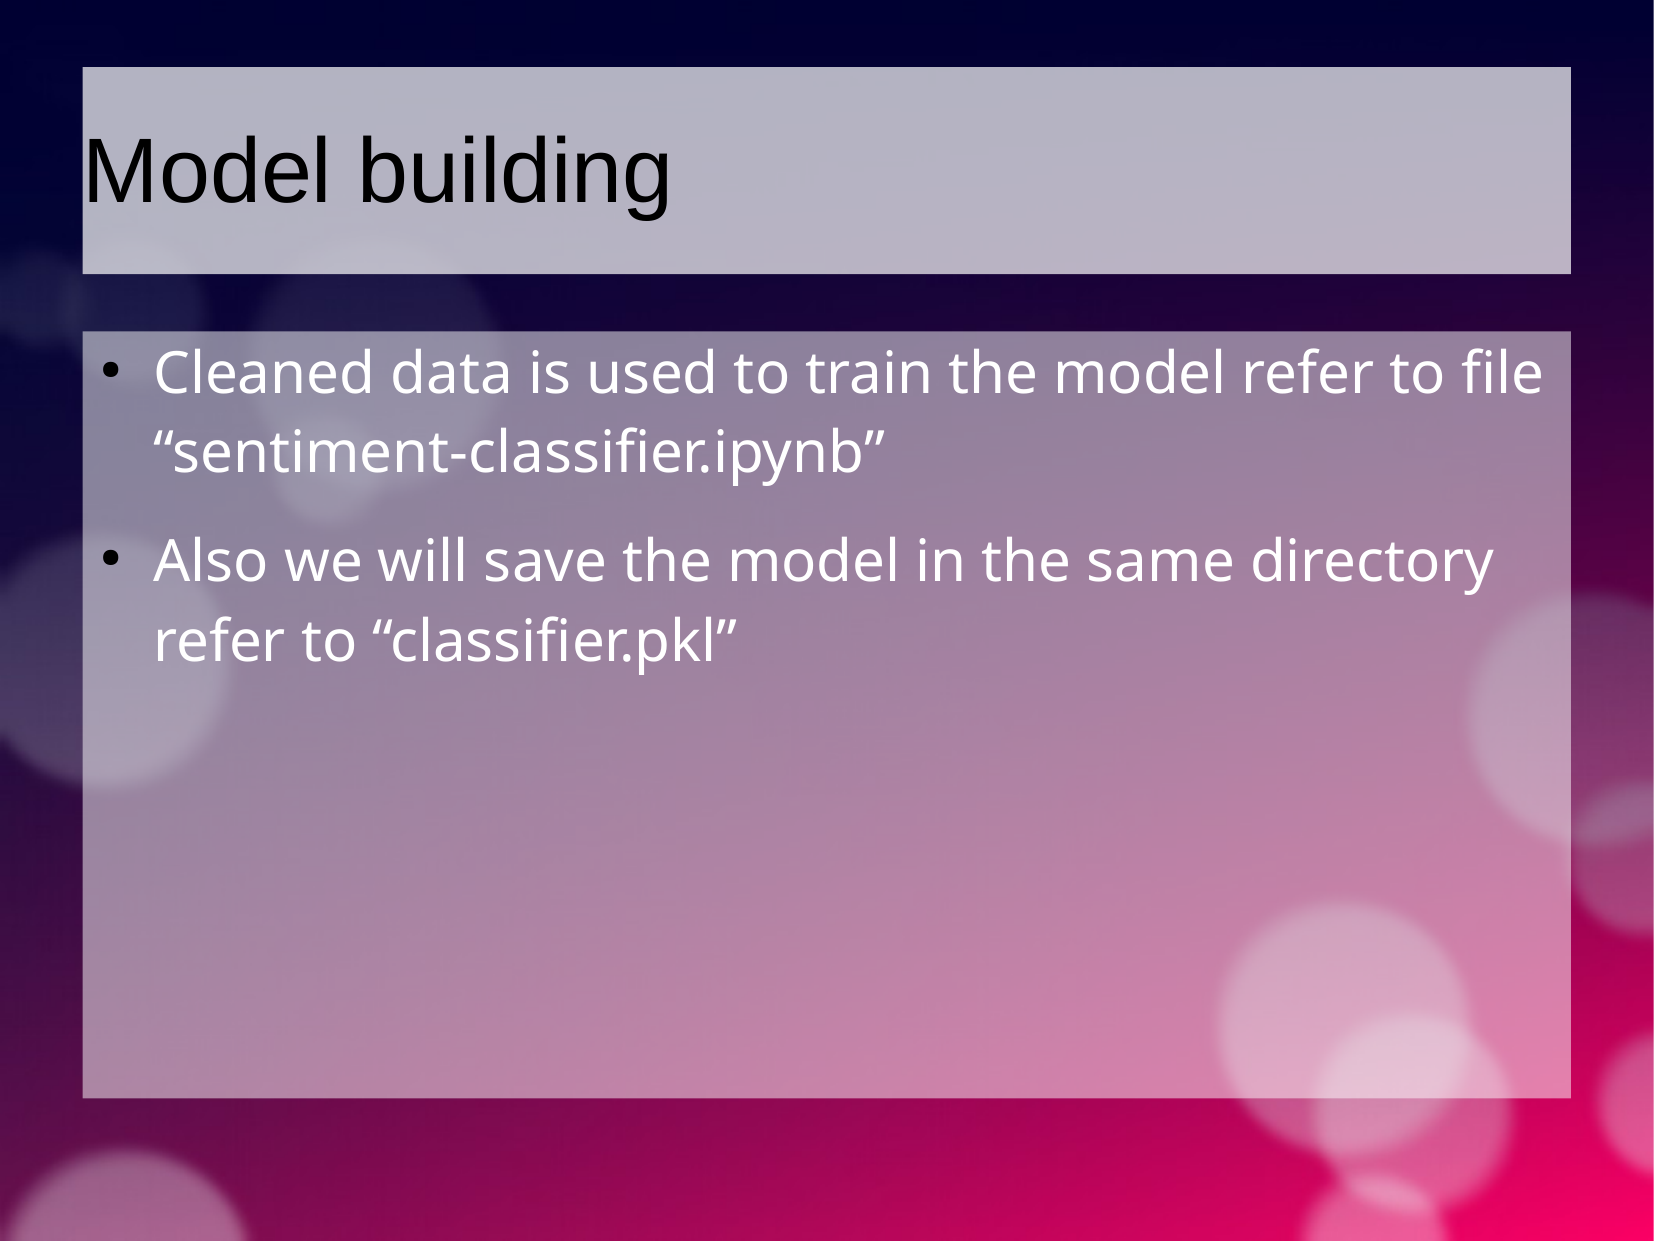

# Model building
Cleaned data is used to train the model refer to file “sentiment-classifier.ipynb”
Also we will save the model in the same directory refer to “classifier.pkl”